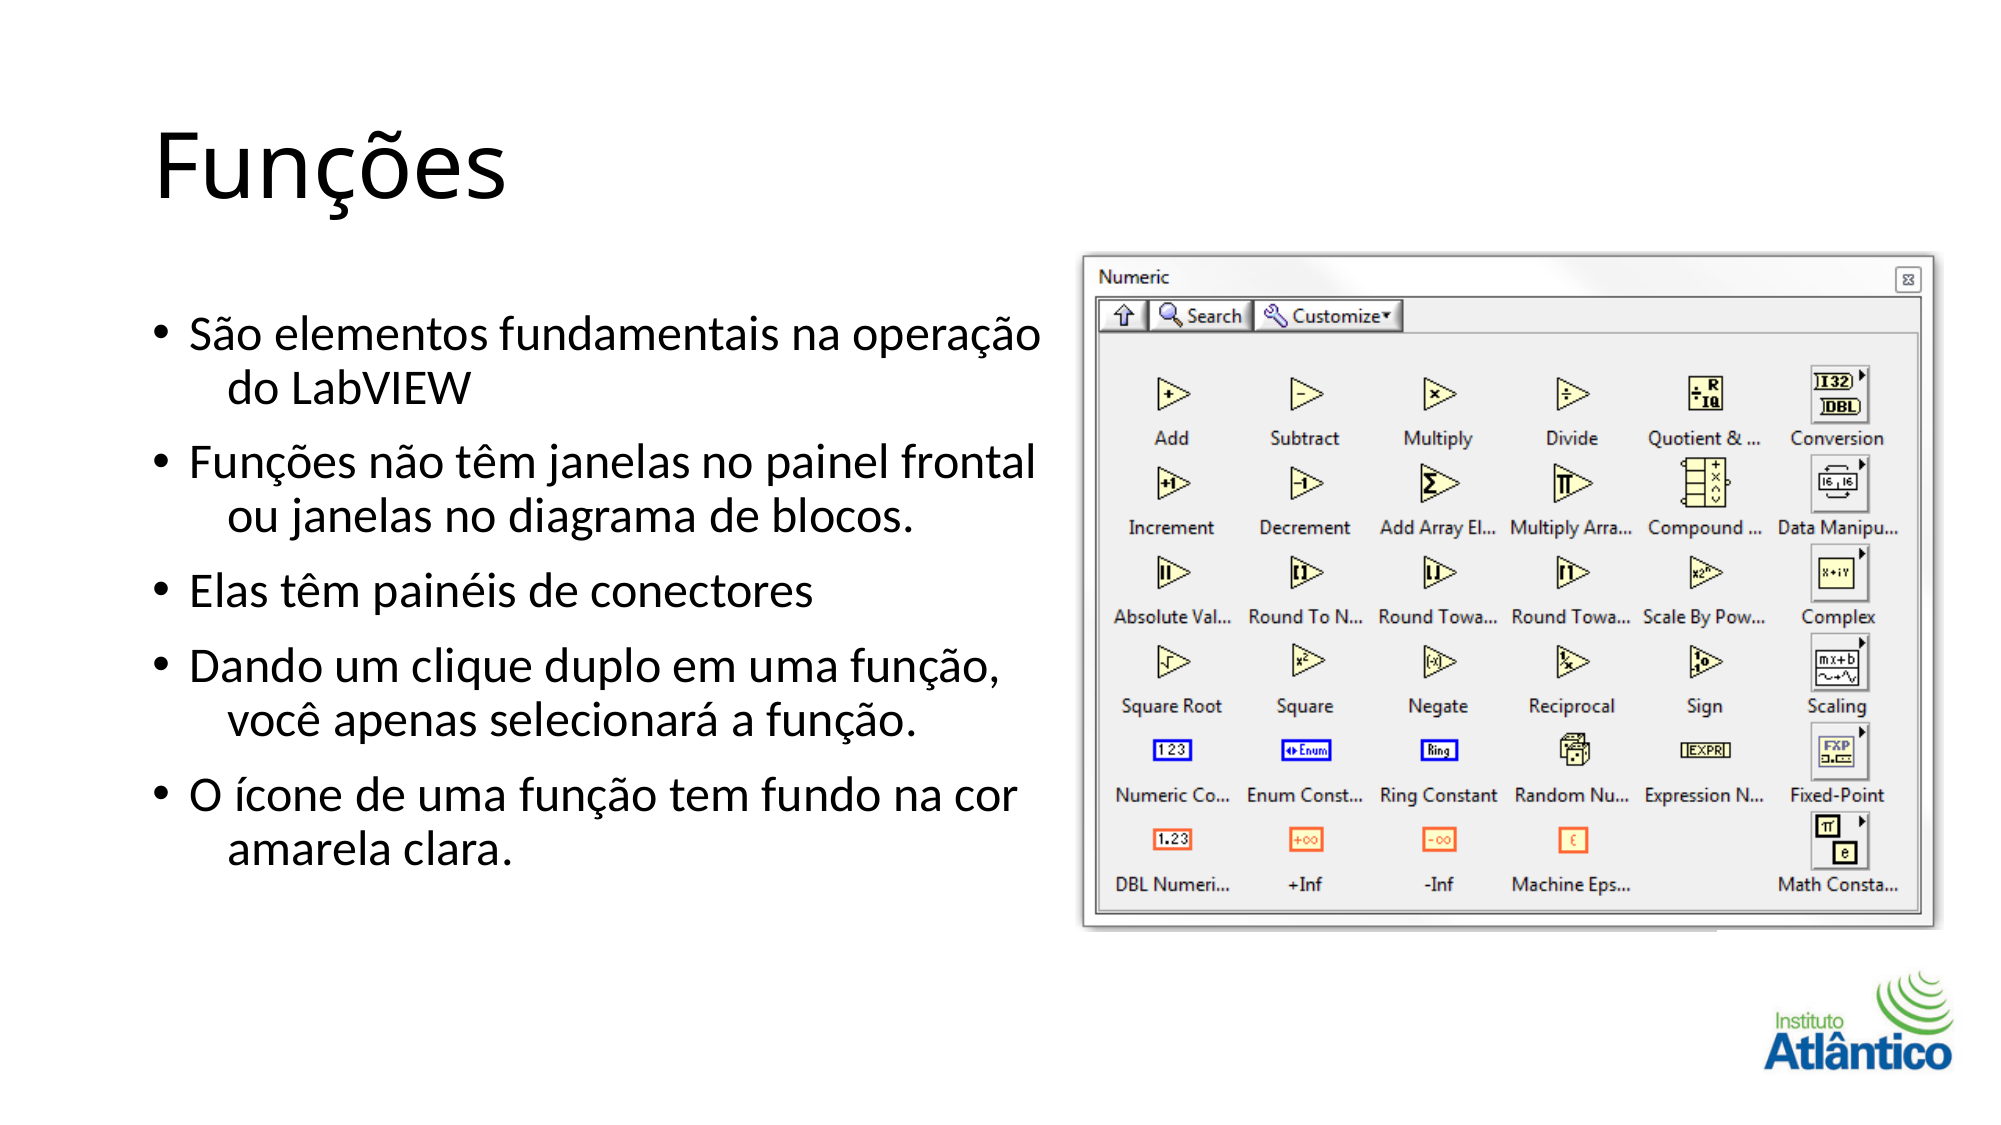

# Funções
São elementos fundamentais na operação do LabVIEW
Funções não têm janelas no painel frontal ou janelas no diagrama de blocos.
Elas têm painéis de conectores
Dando um clique duplo em uma função, você apenas selecionará a função.
O ícone de uma função tem fundo na cor amarela clara.